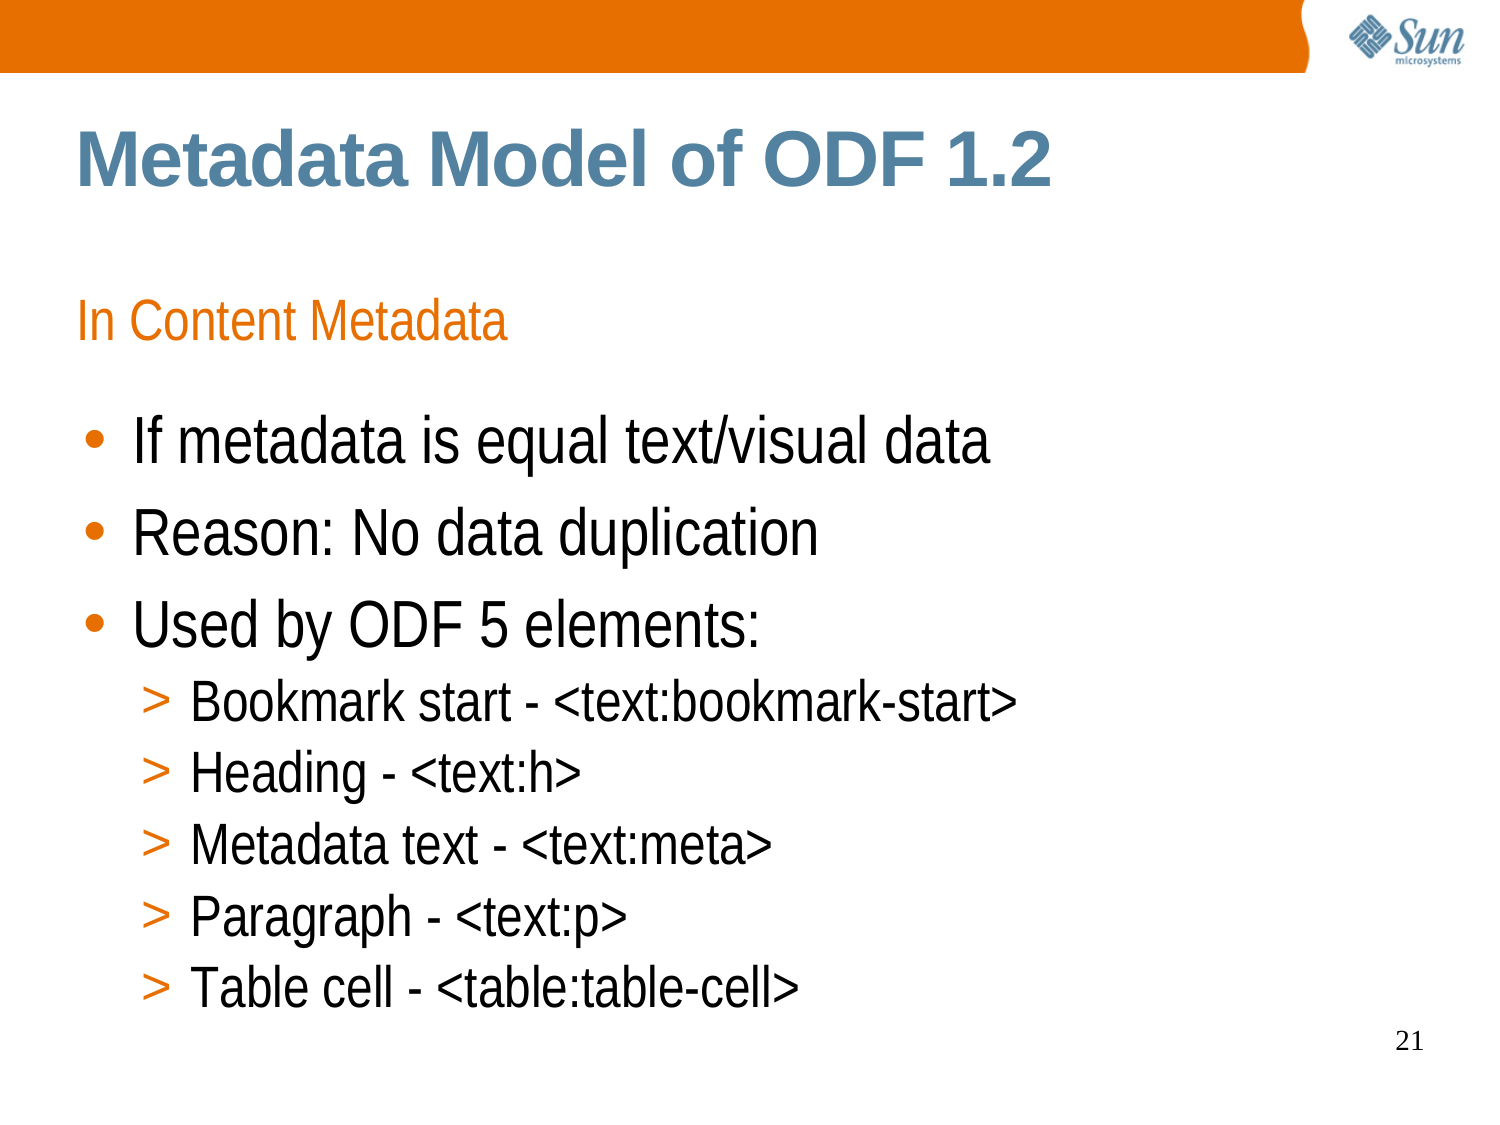

# Metadata Model of ODF 1.2
In Content Metadata
If metadata is equal text/visual data
Reason: No data duplication
Used by ODF 5 elements:
Bookmark start - <text:bookmark-start>
Heading - <text:h>
Metadata text - <text:meta>
Paragraph - <text:p>
Table cell - <table:table-cell>
21